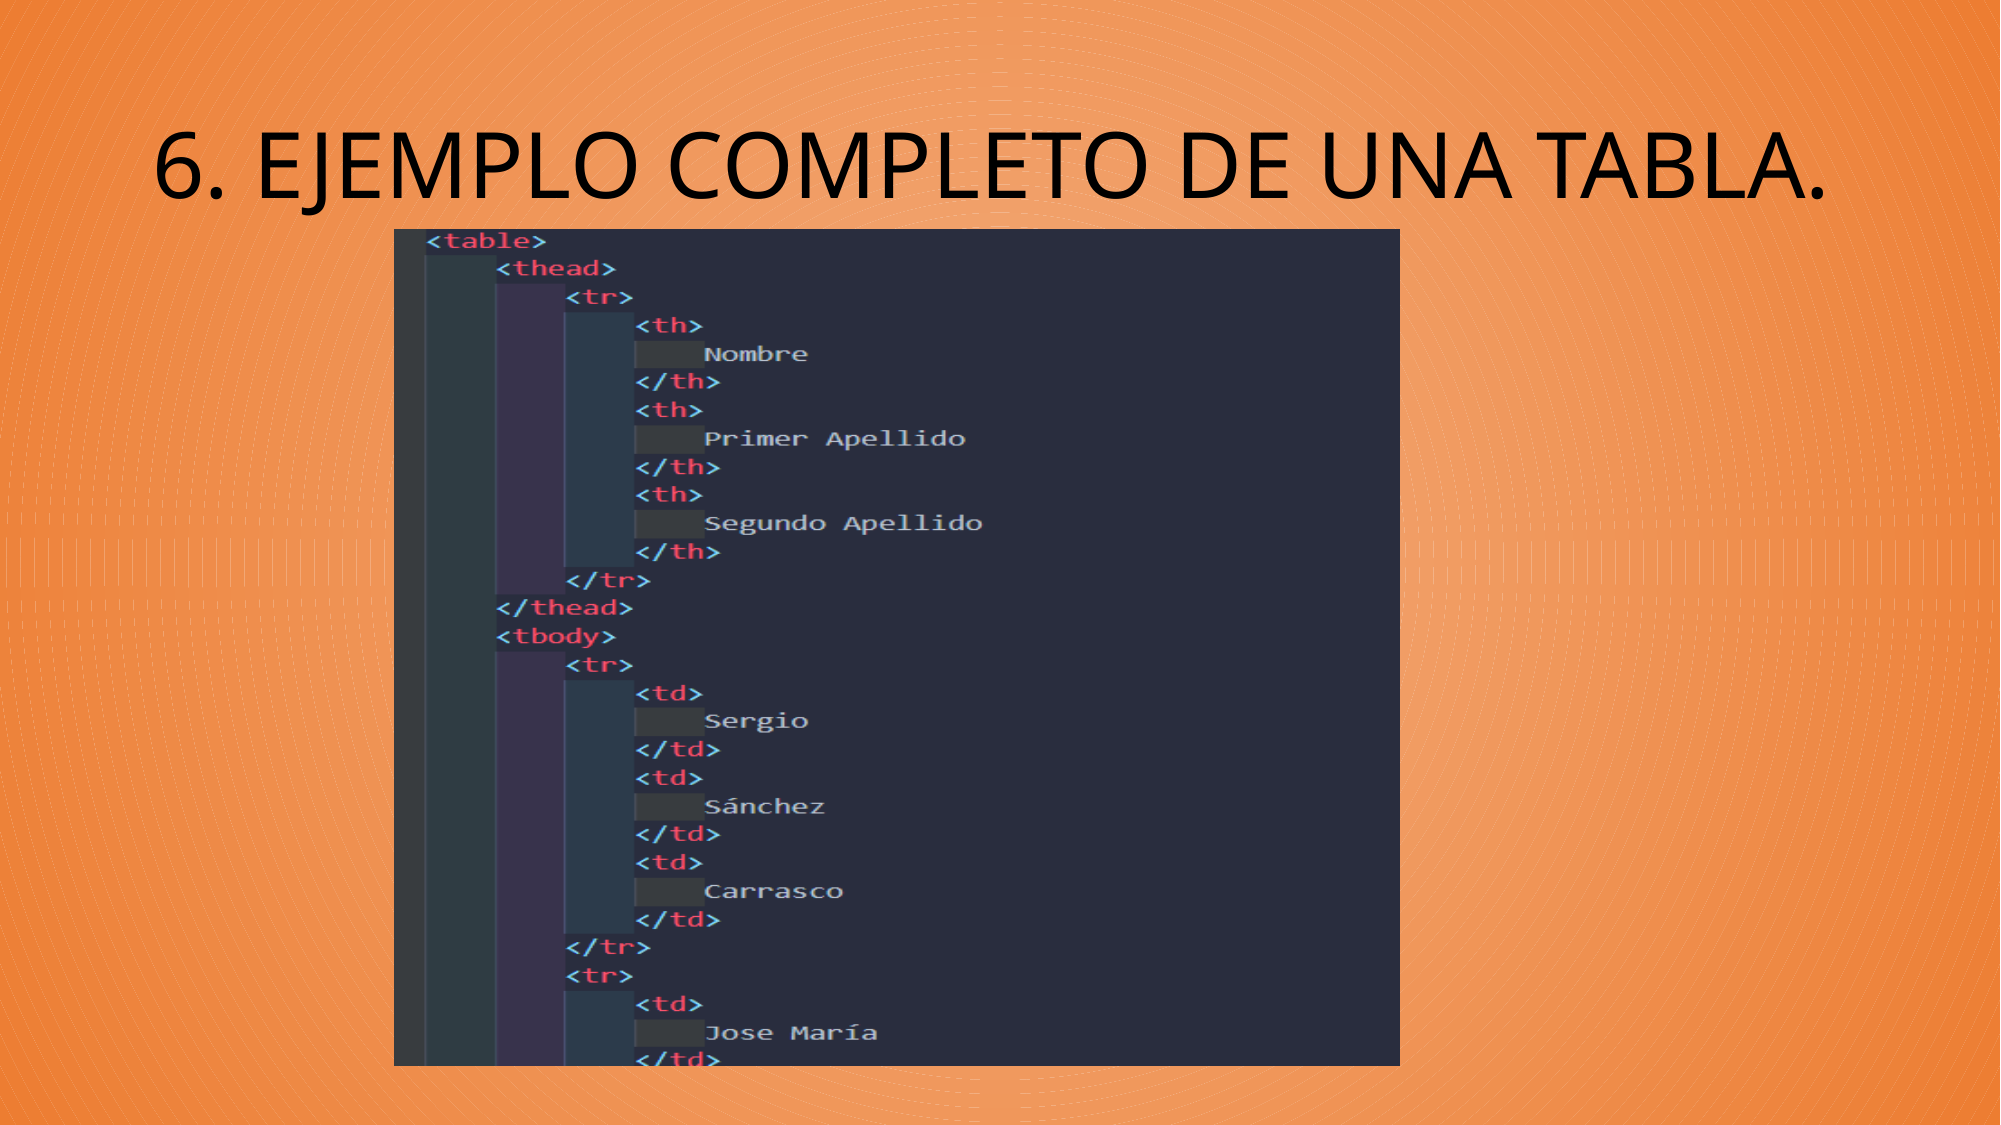

# 6. EJEMPLO COMPLETO DE UNA TABLA.